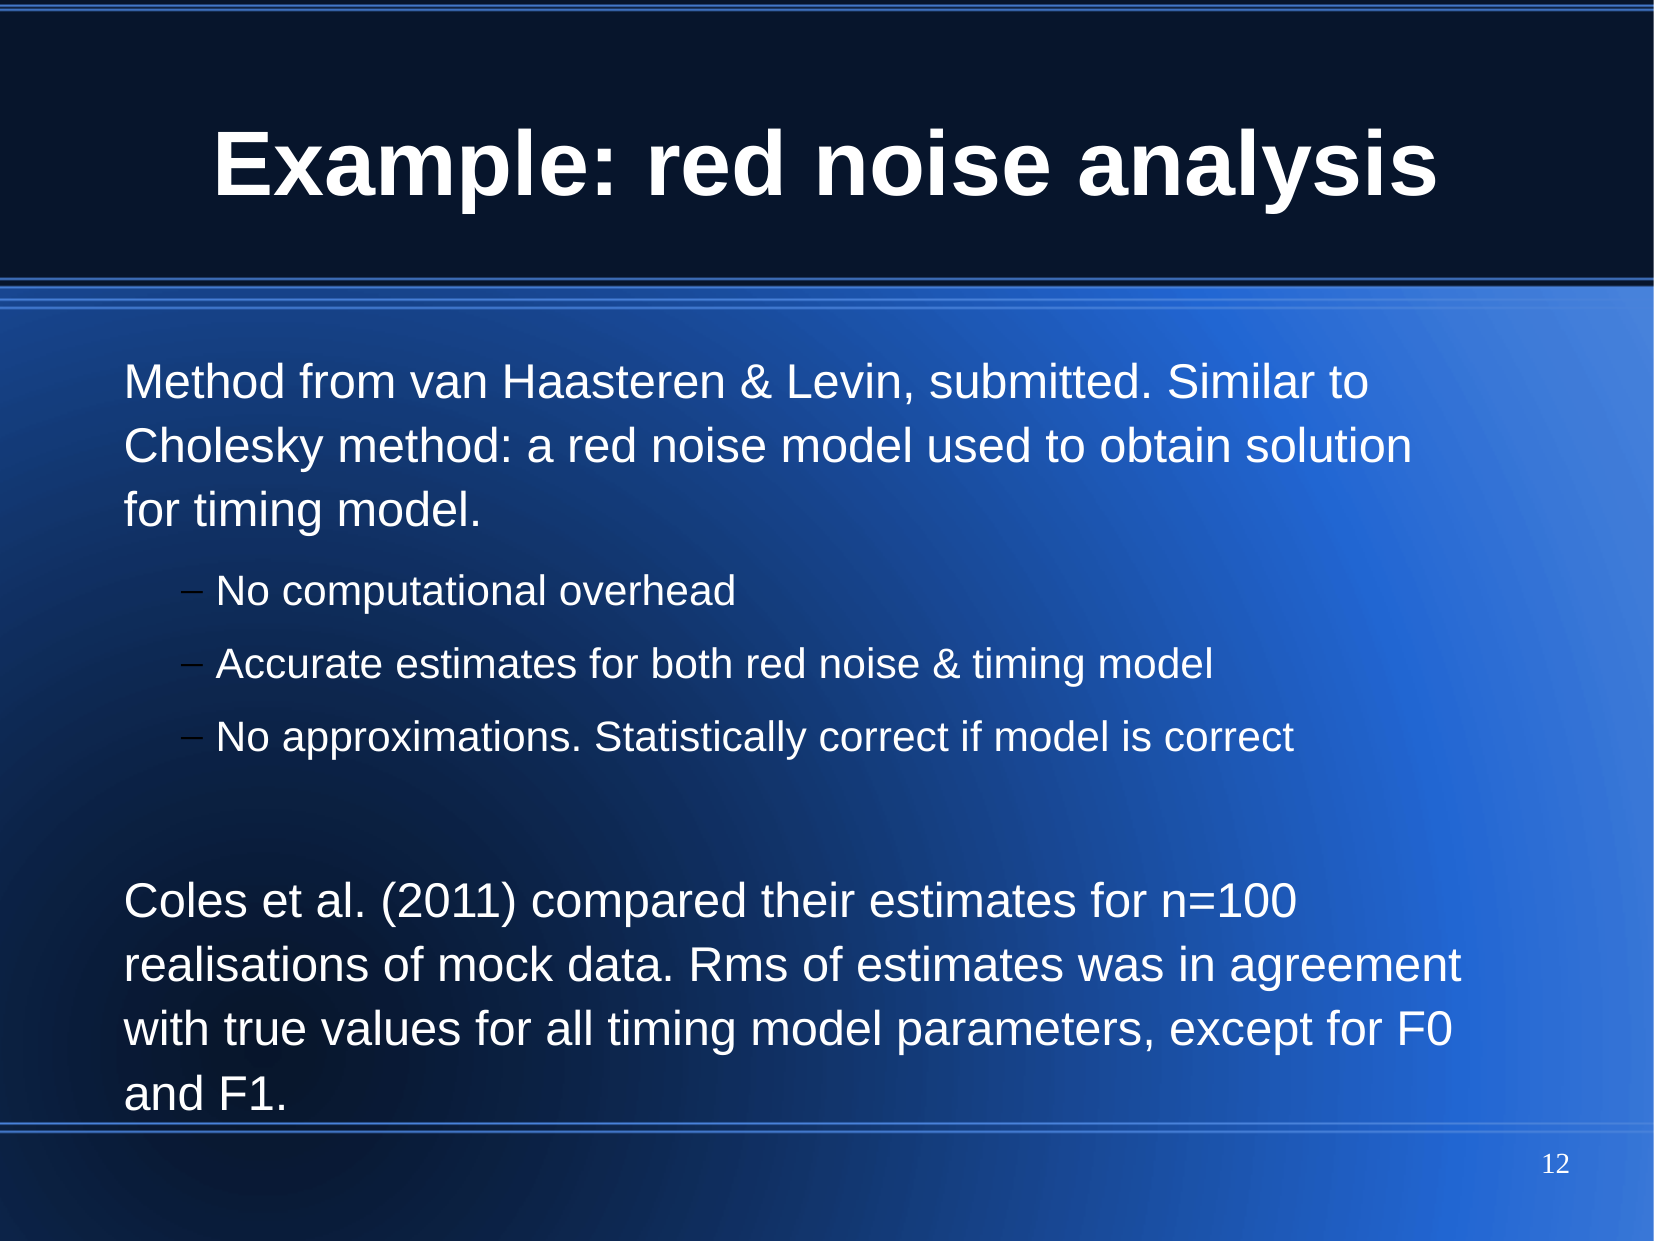

# Example: red noise analysis
Method from van Haasteren & Levin, submitted. Similar to Cholesky method: a red noise model used to obtain solution for timing model.
No computational overhead
Accurate estimates for both red noise & timing model
No approximations. Statistically correct if model is correct
Coles et al. (2011) compared their estimates for n=100 realisations of mock data. Rms of estimates was in agreement with true values for all timing model parameters, except for F0 and F1.
12